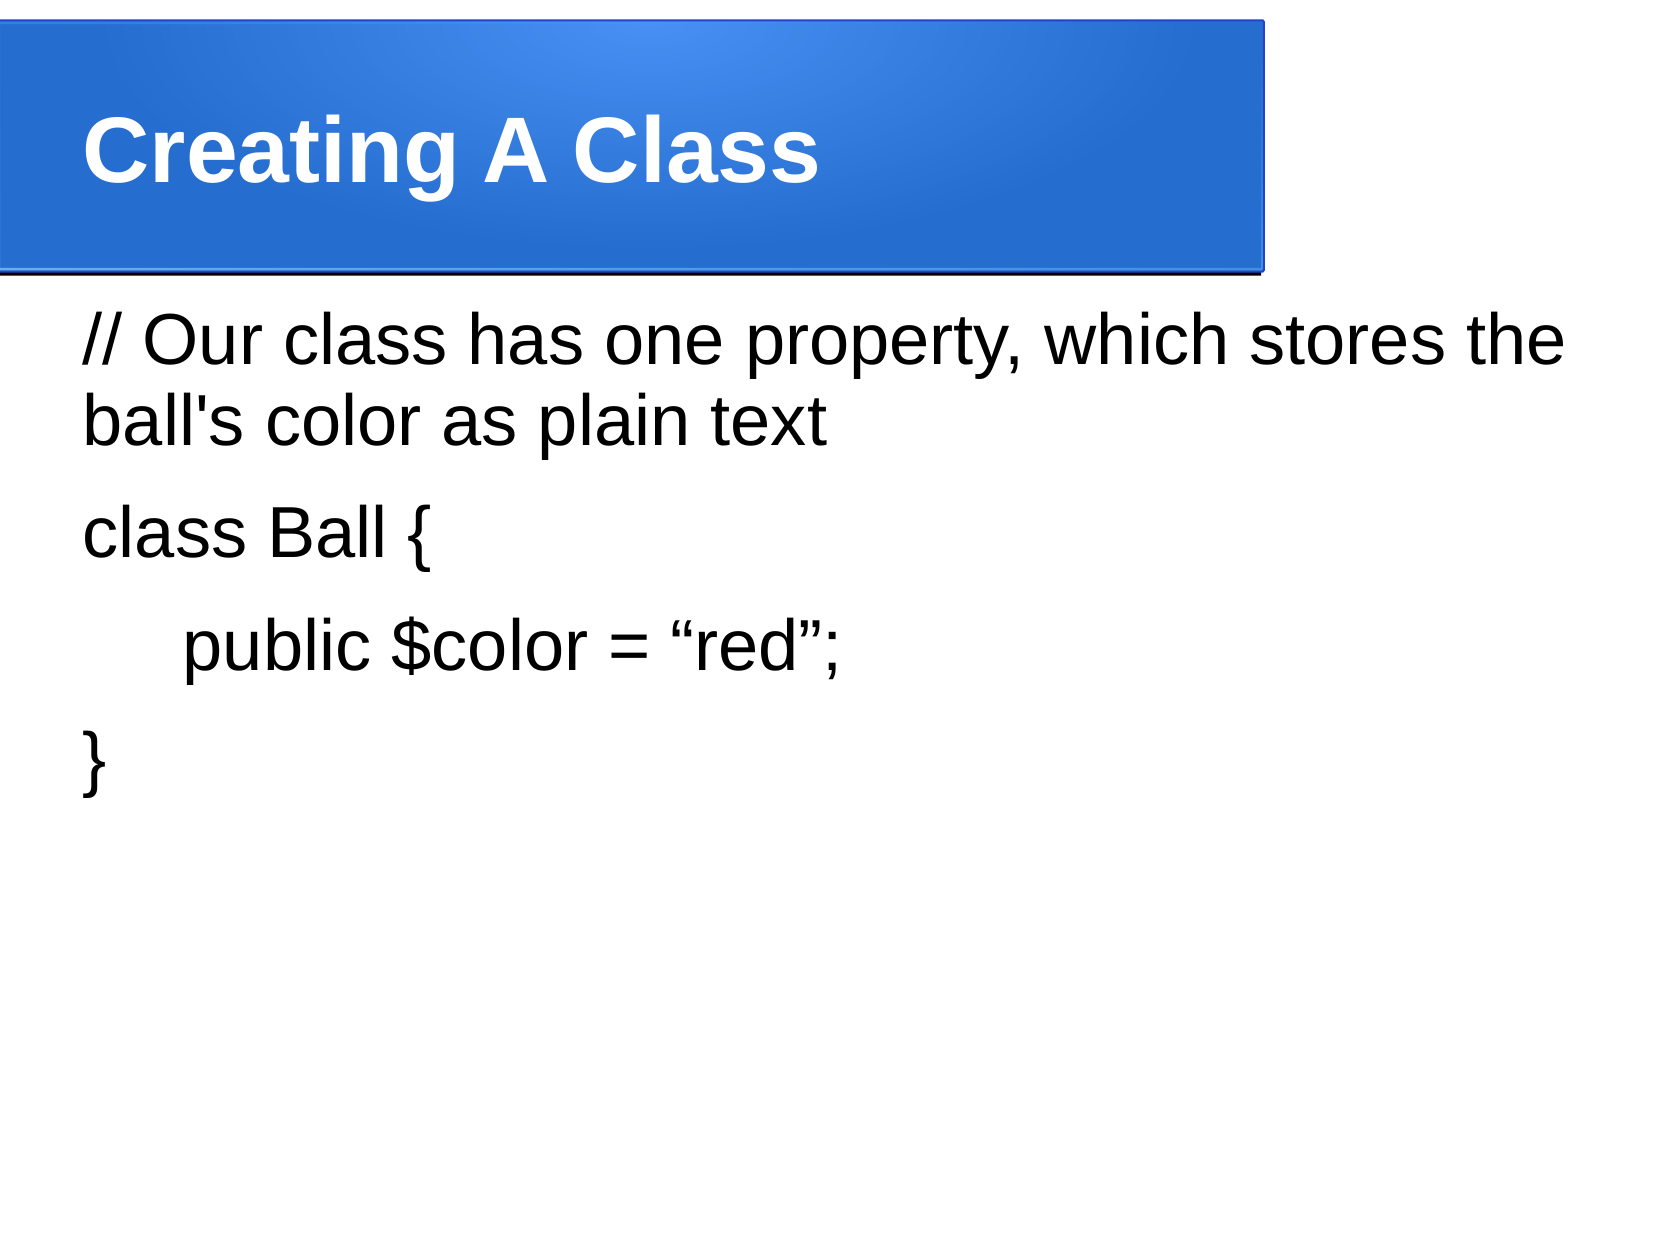

# Creating A Class
// Our class has one property, which stores the ball's color as plain text
class Ball {
 public $color = “red”;
}